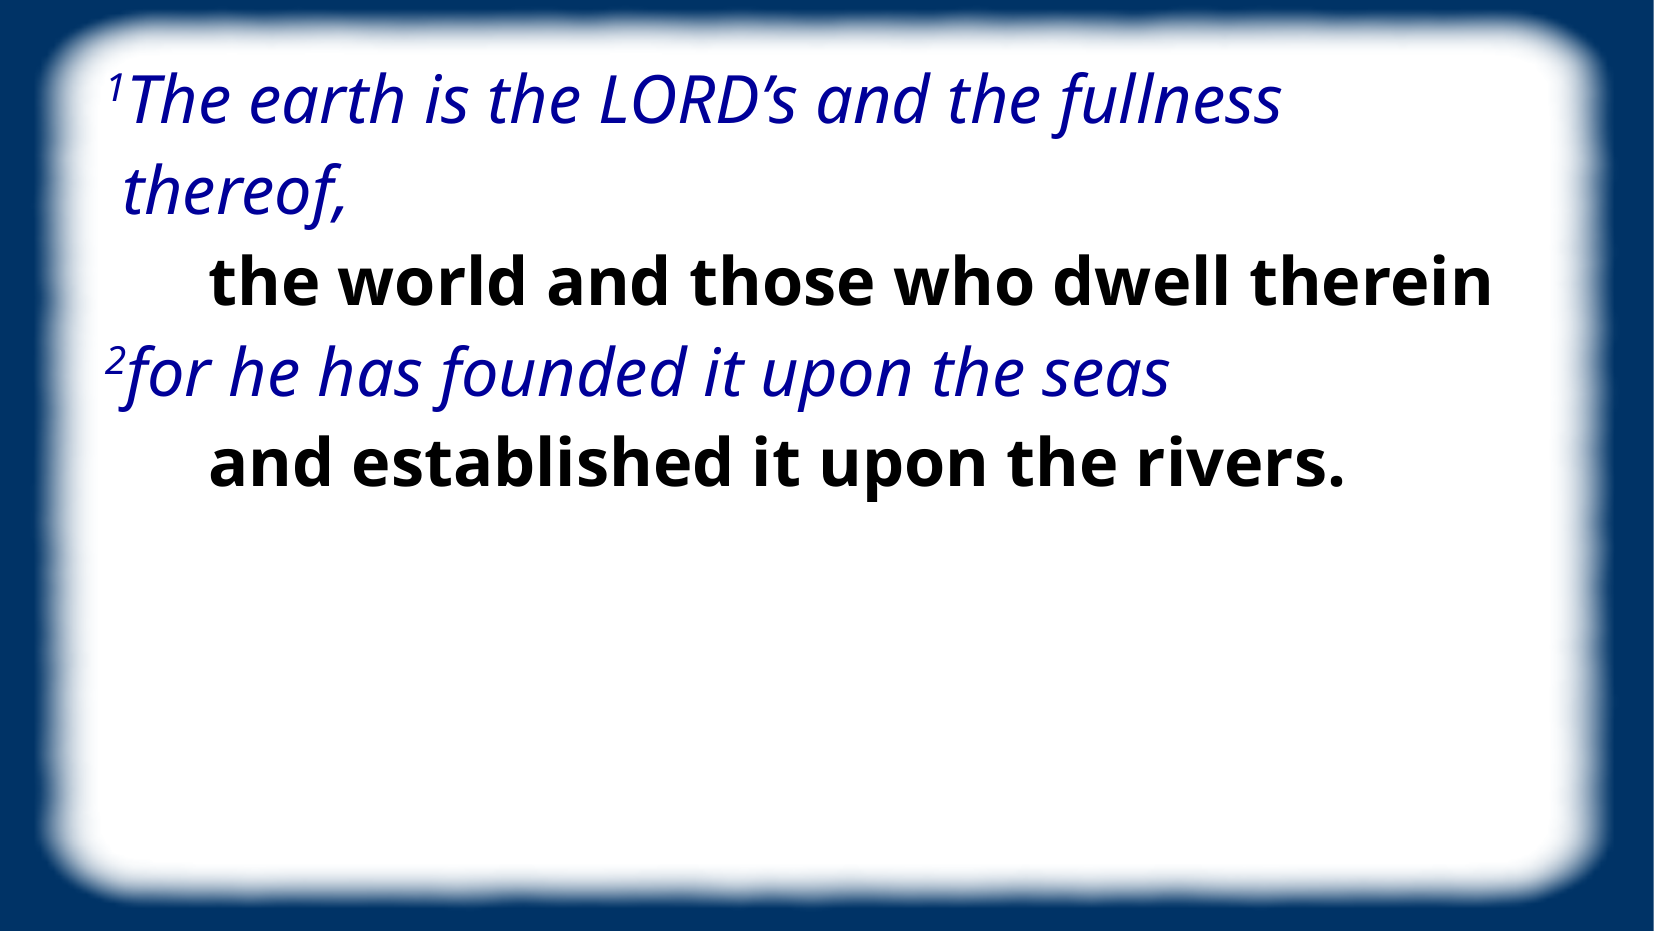

1The earth is the LORD’s and the fullness
 thereof,
 the world and those who dwell therein
2for he has founded it upon the seas
 and established it upon the rivers.